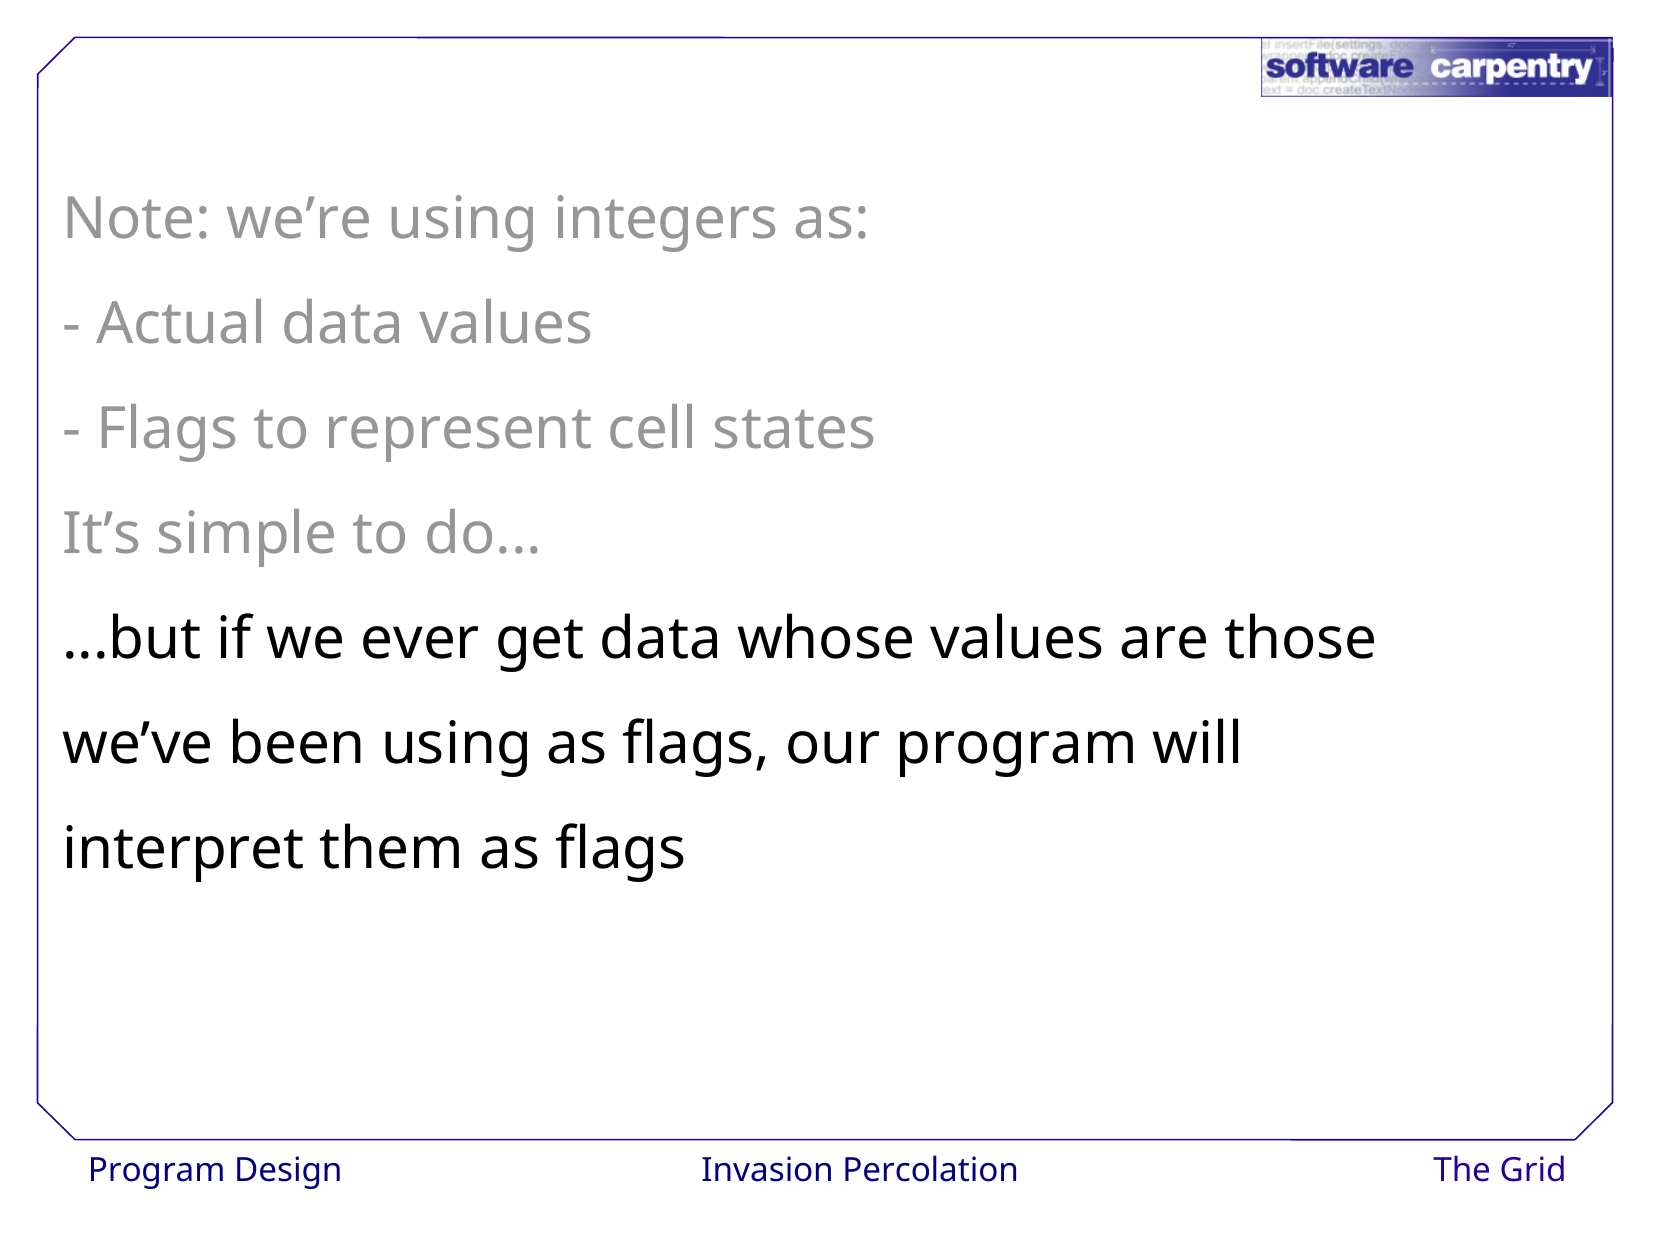

Note: we’re using integers as:
- Actual data values
- Flags to represent cell states
It’s simple to do...
...but if we ever get data whose values are those
we’ve been using as flags, our program will
interpret them as flags